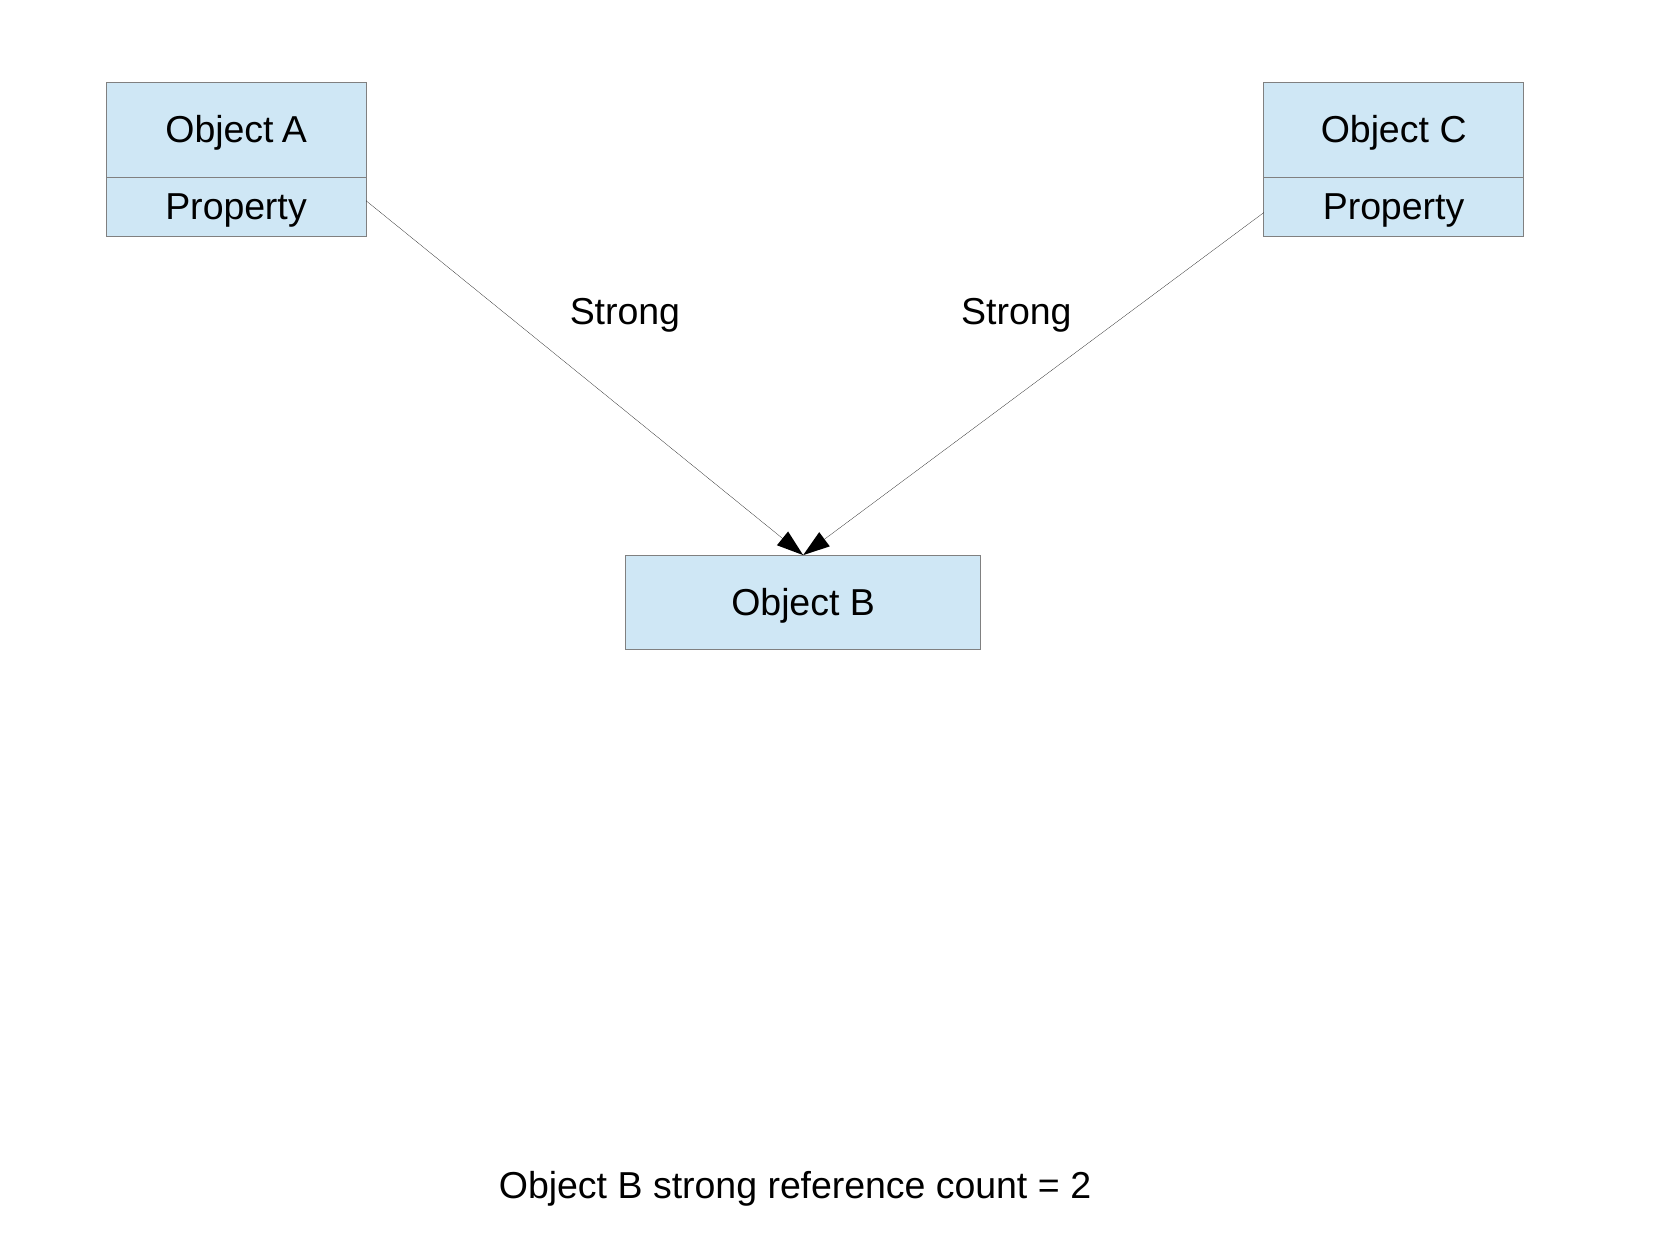

Object A
Object C
Property
Property
Strong
Strong
Object B
Object B strong reference count = 2